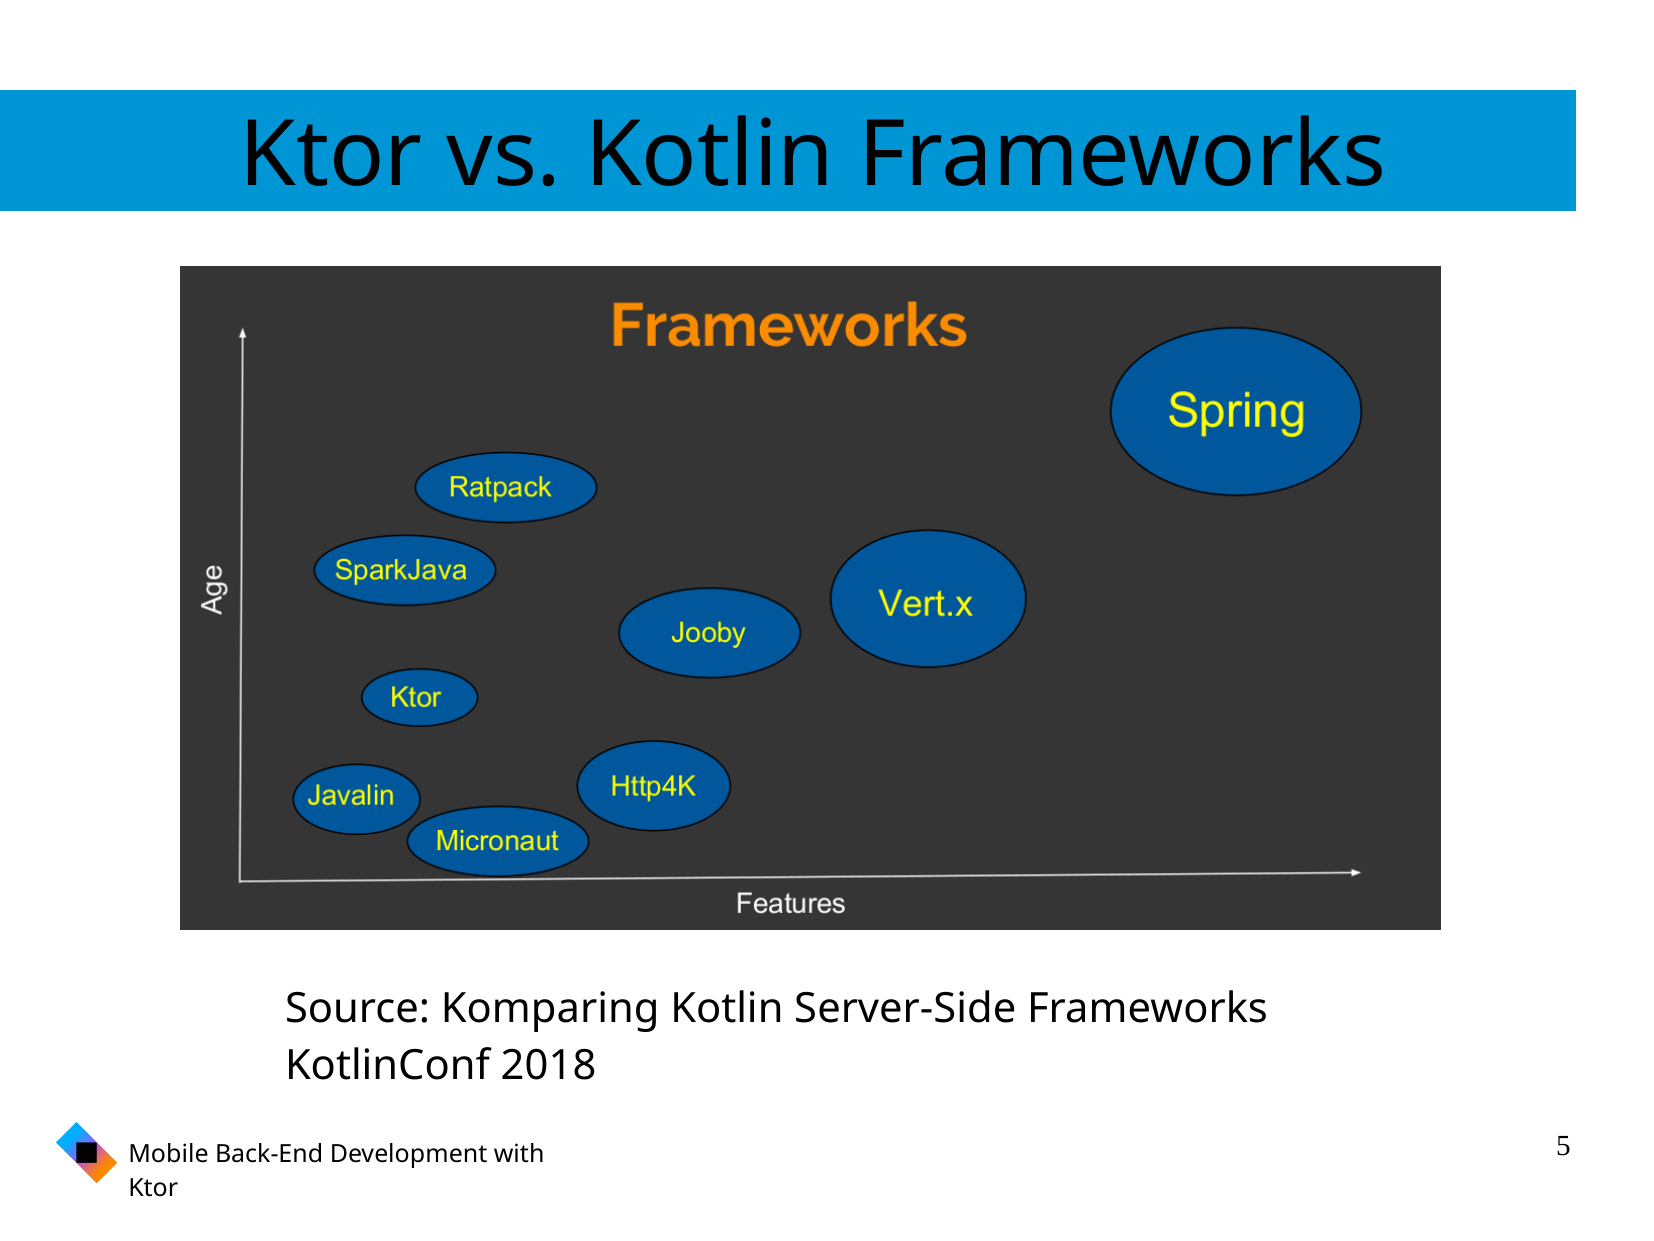

Ktor vs. Kotlin Frameworks
# Source: Komparing Kotlin Server-Side Frameworks KotlinConf 2018
Mobile Back-End Development with Ktor
5